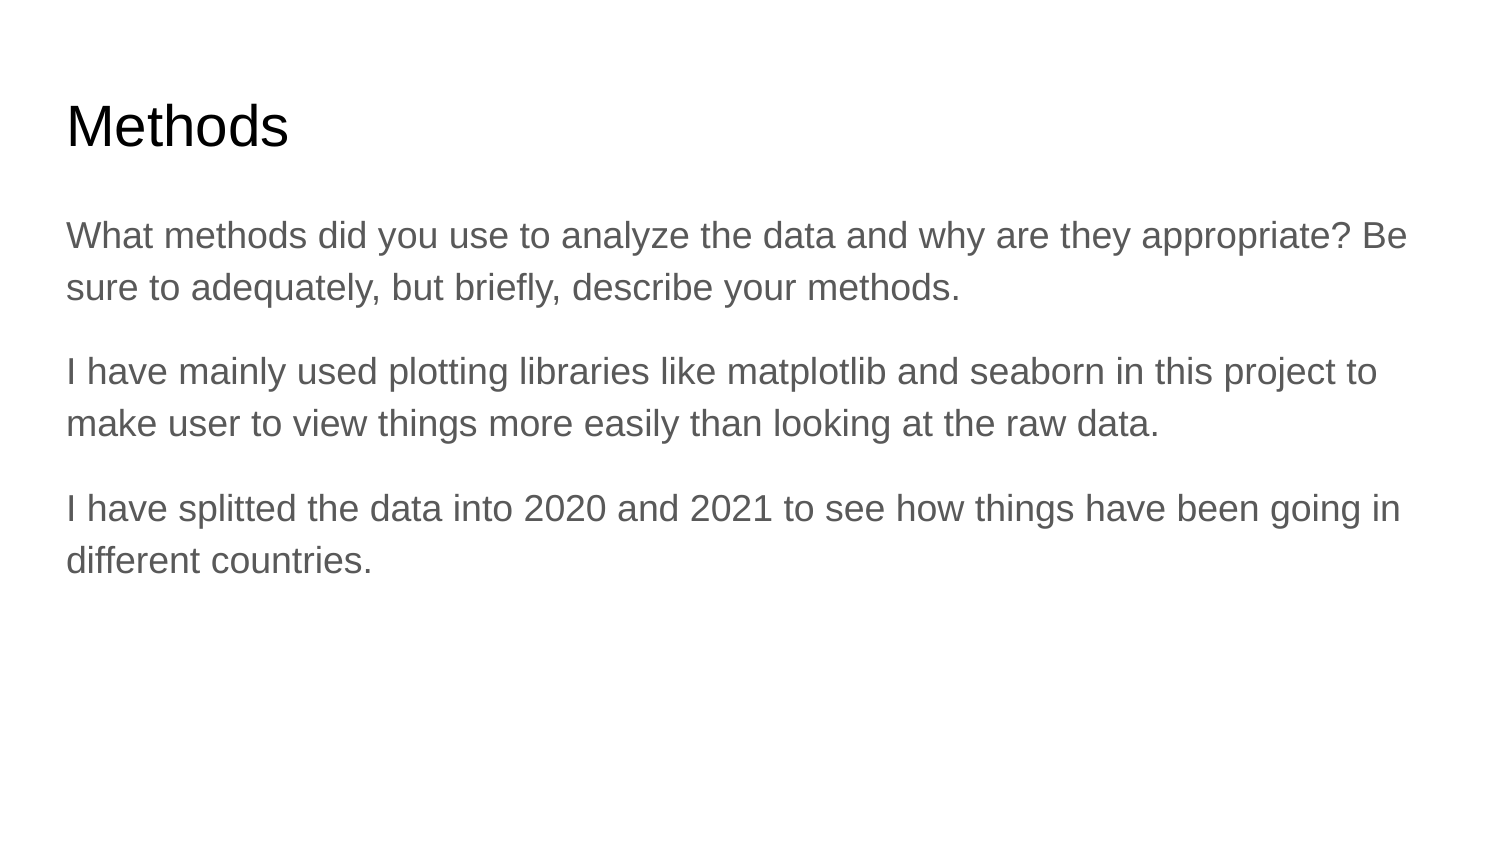

# Methods
What methods did you use to analyze the data and why are they appropriate? Be sure to adequately, but briefly, describe your methods.
I have mainly used plotting libraries like matplotlib and seaborn in this project to make user to view things more easily than looking at the raw data.
I have splitted the data into 2020 and 2021 to see how things have been going in different countries.